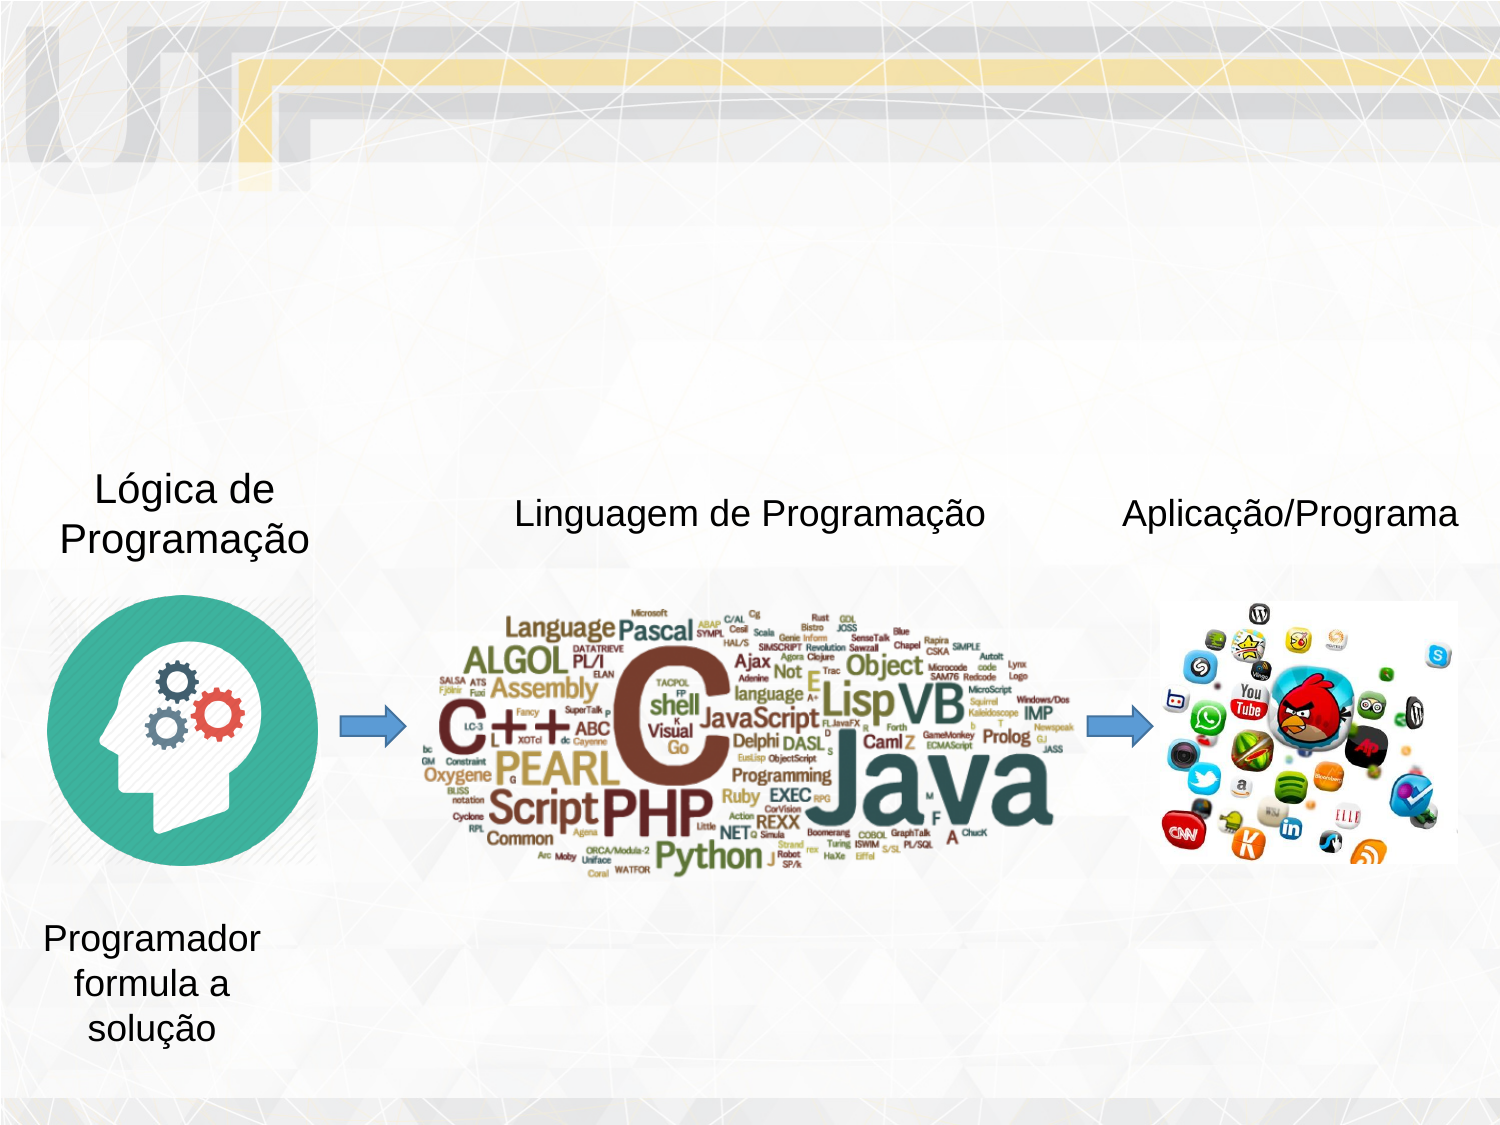

#
Lógica de Programação
Linguagem de Programação
Aplicação/Programa
Programador formula a solução